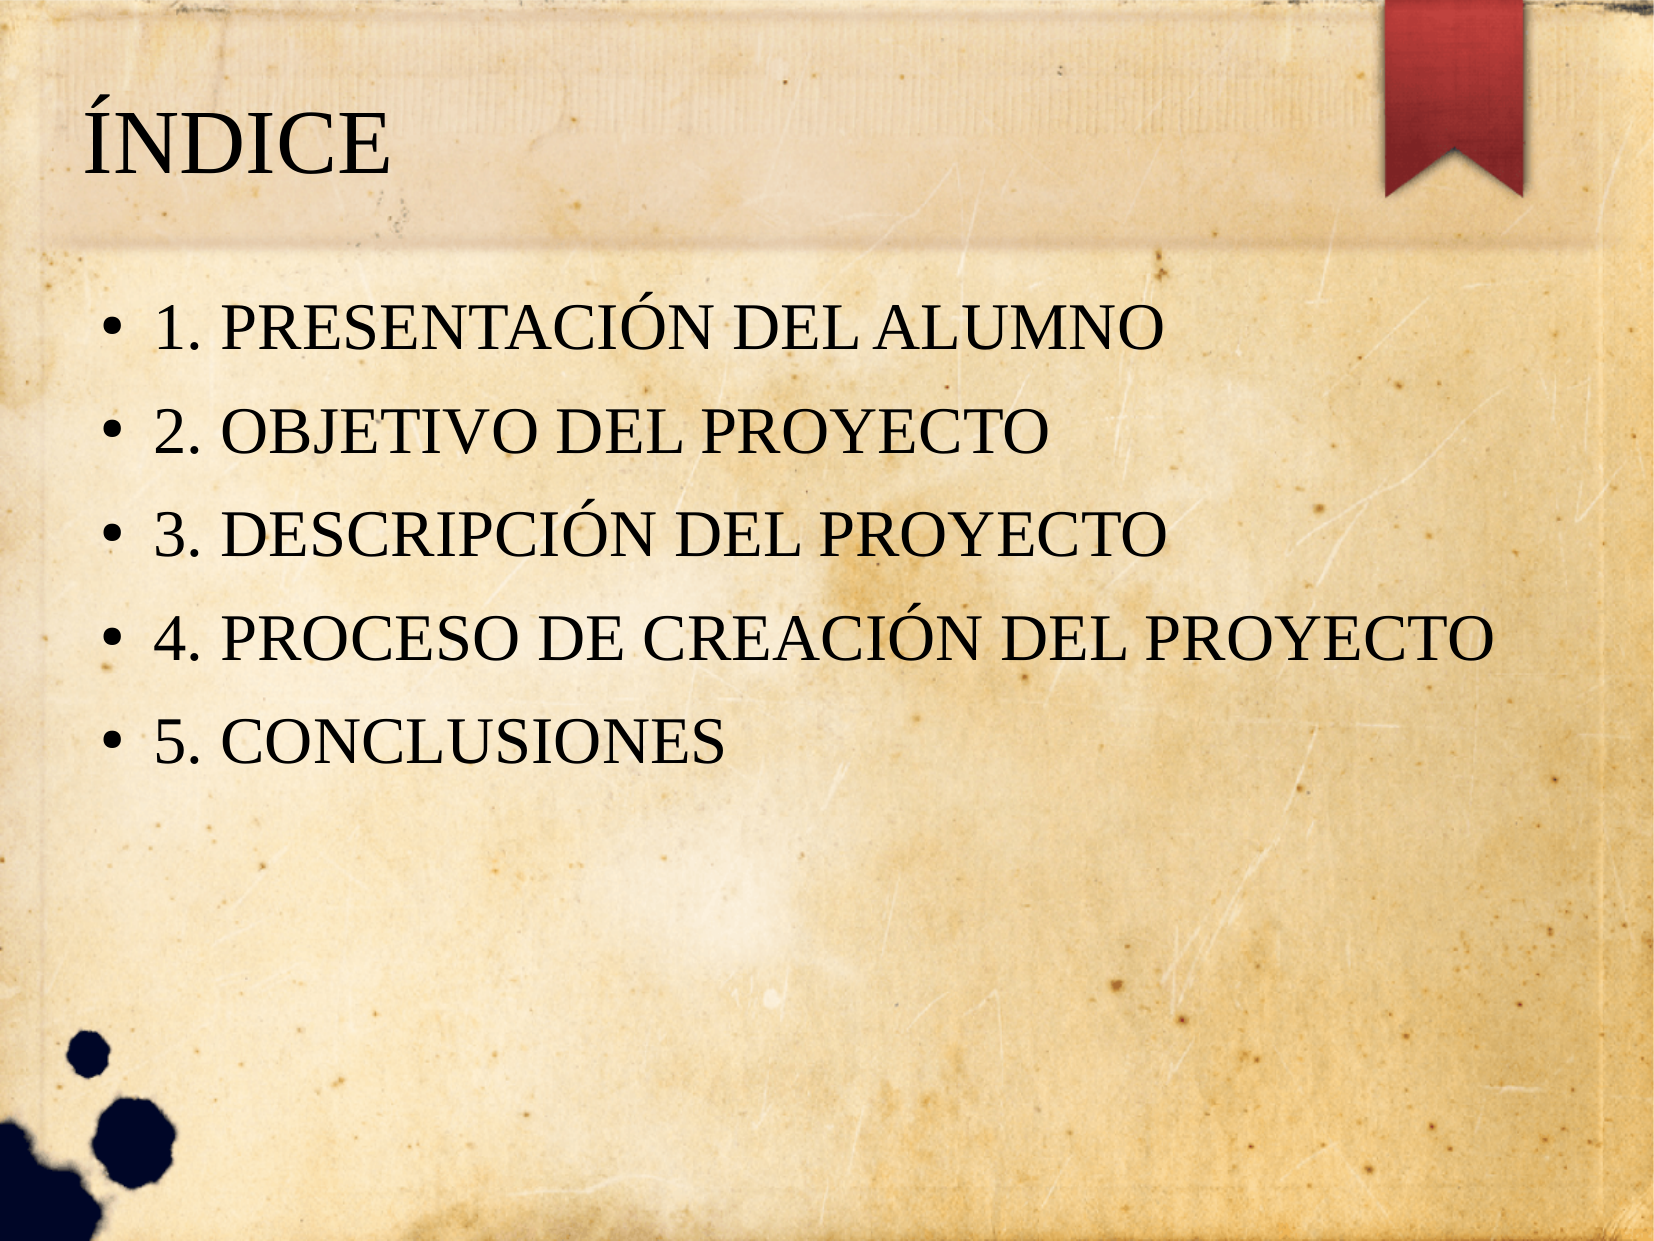

# ÍNDICE
1. PRESENTACIÓN DEL ALUMNO
2. OBJETIVO DEL PROYECTO
3. DESCRIPCIÓN DEL PROYECTO
4. PROCESO DE CREACIÓN DEL PROYECTO
5. CONCLUSIONES